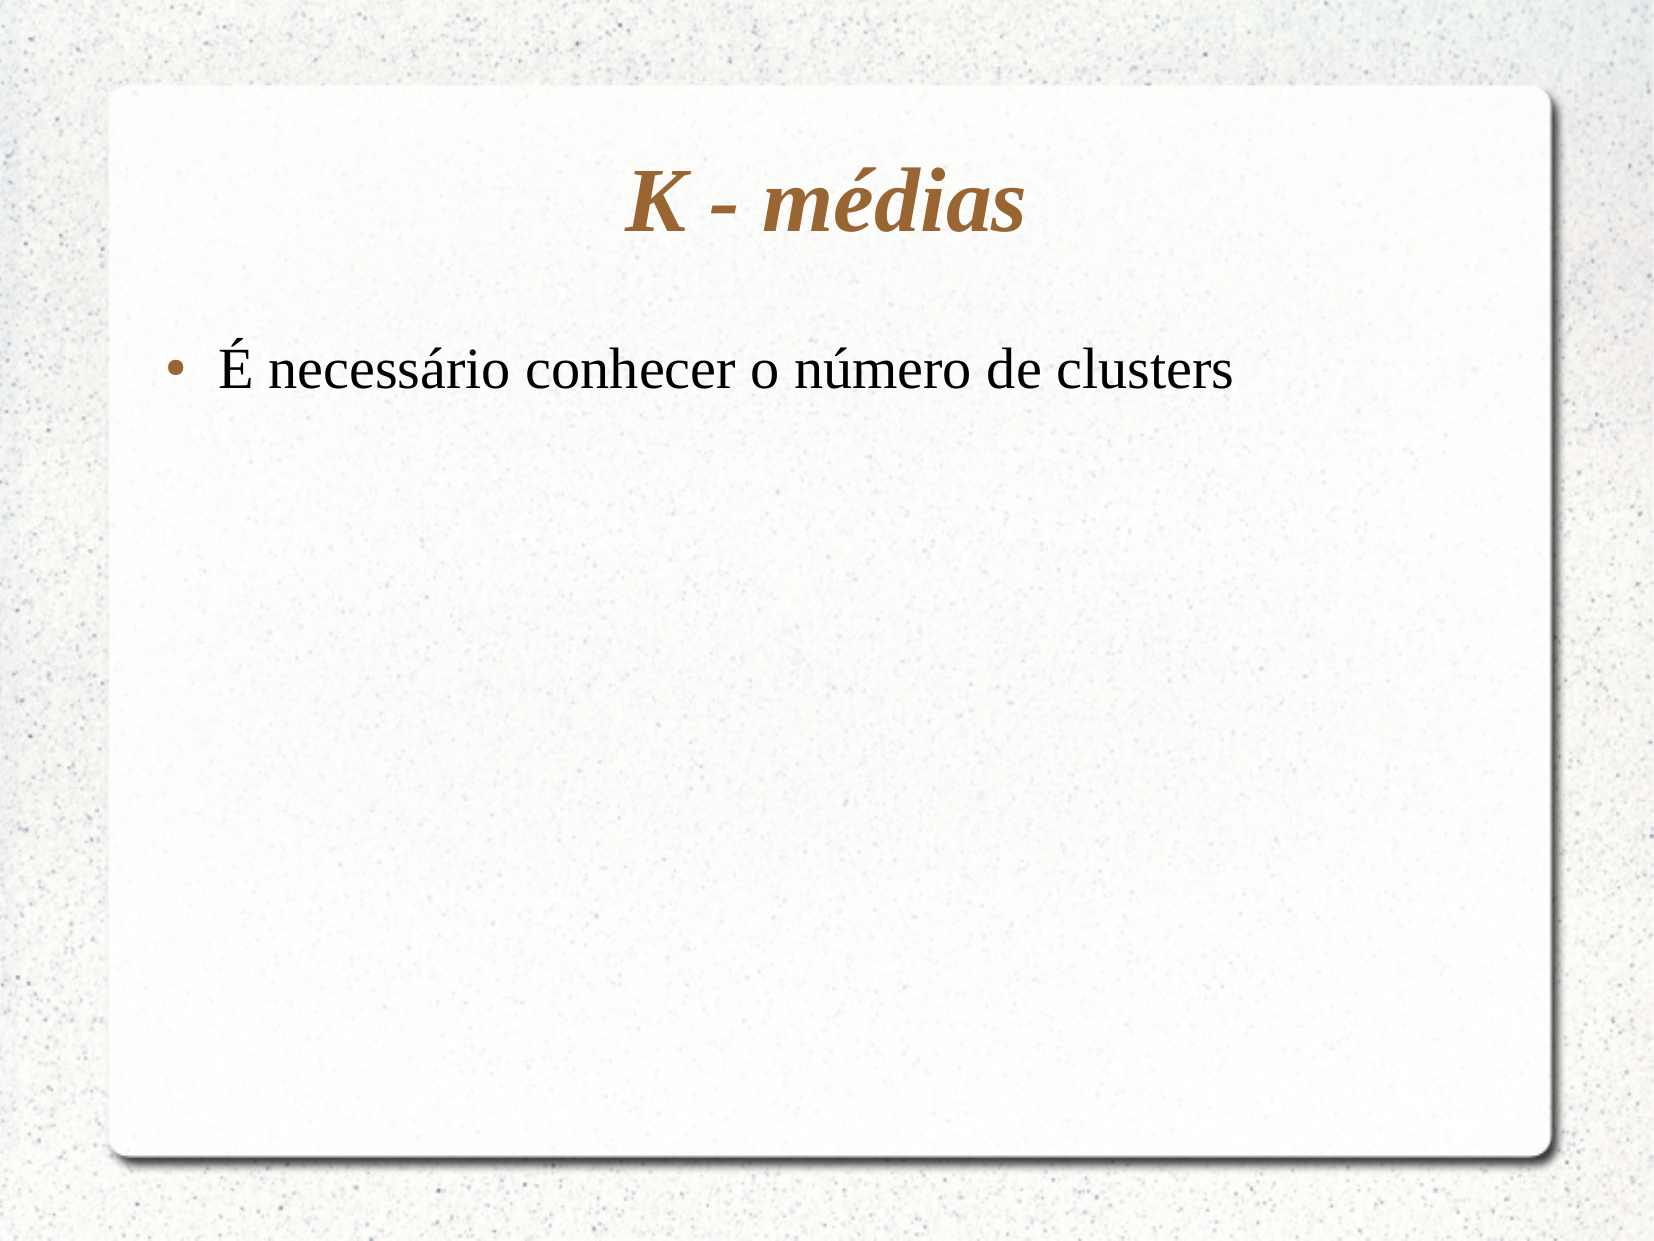

# K - médias
É necessário conhecer o número de clusters